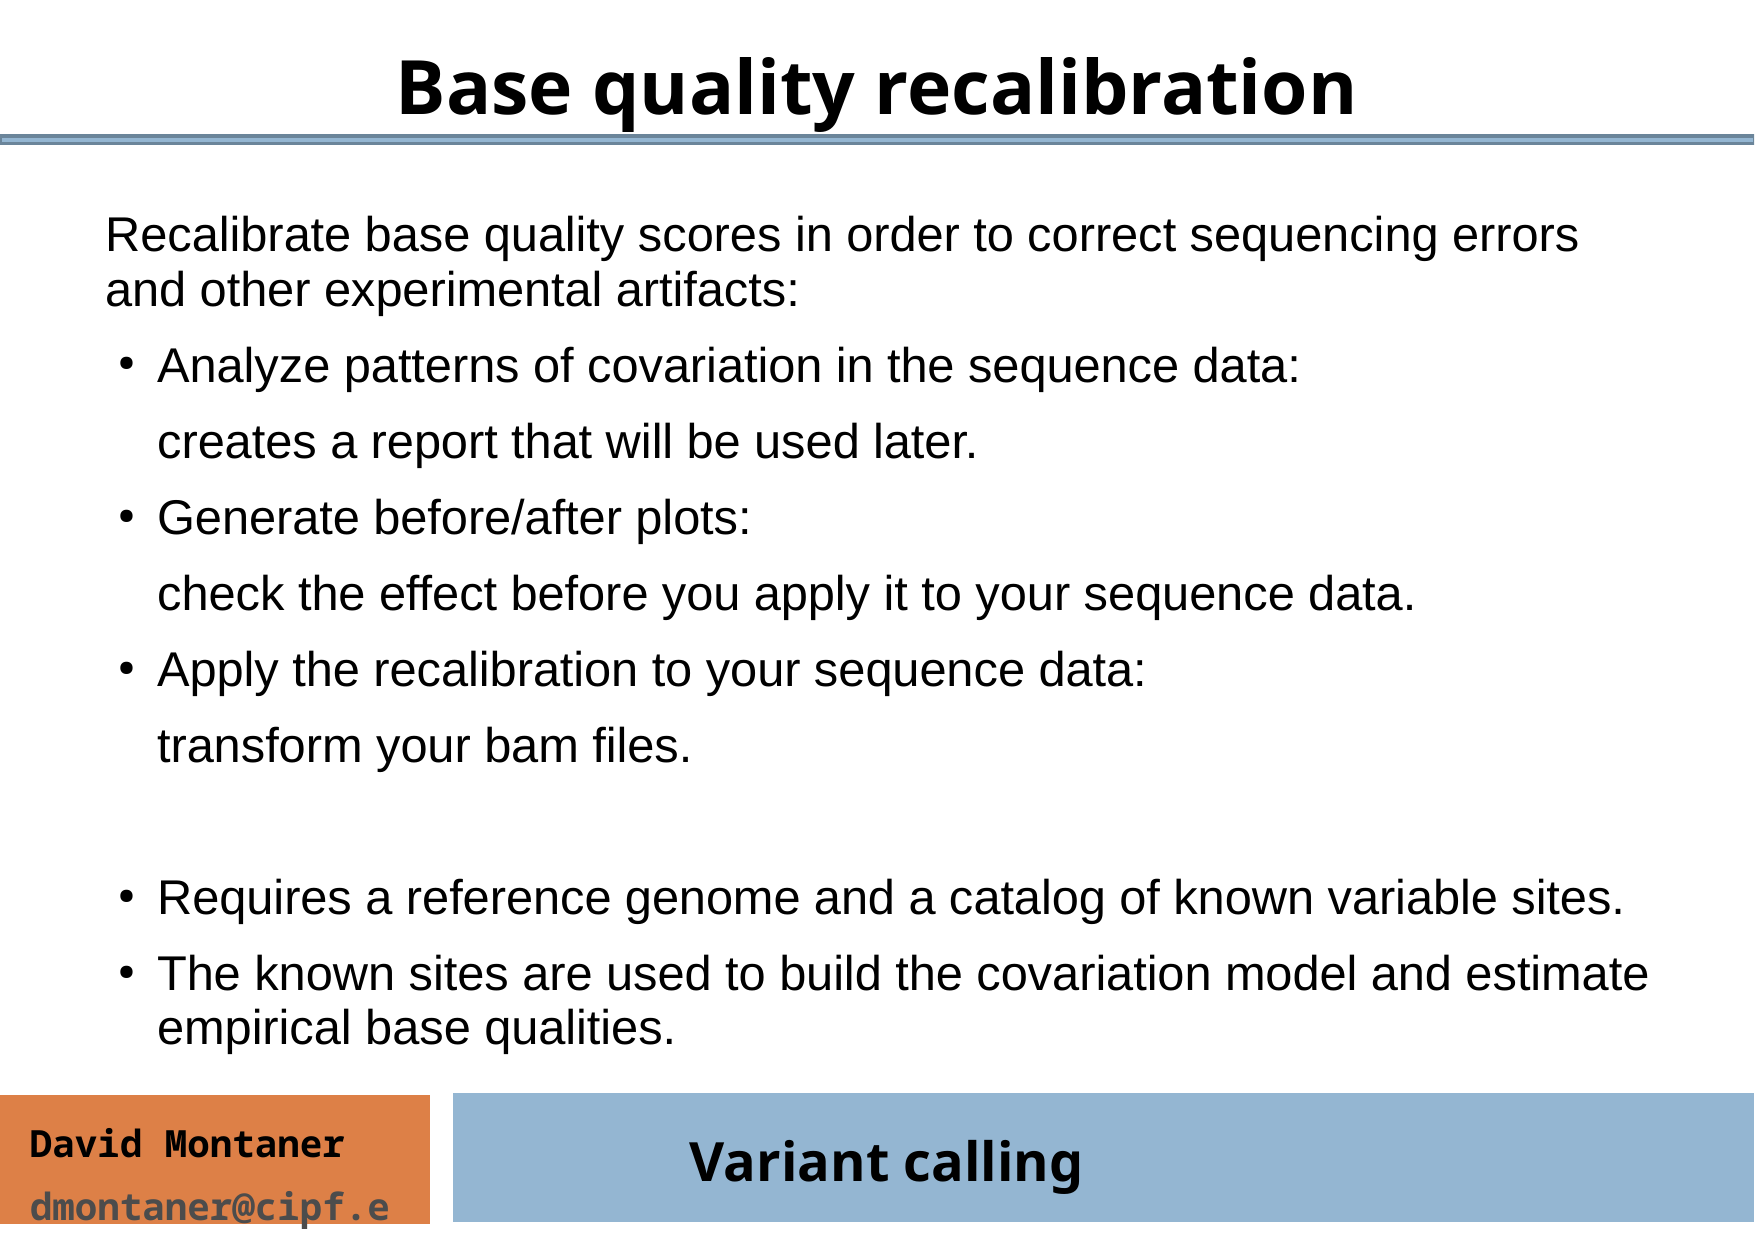

Base quality recalibration
# Recalibrate base quality scores in order to correct sequencing errors and other experimental artifacts:
Analyze patterns of covariation in the sequence data:
creates a report that will be used later.
Generate before/after plots:
check the effect before you apply it to your sequence data.
Apply the recalibration to your sequence data:
transform your bam files.
Requires a reference genome and a catalog of known variable sites.
The known sites are used to build the covariation model and estimate empirical base qualities.
David Montaner
dmontaner@cipf.es
Variant calling